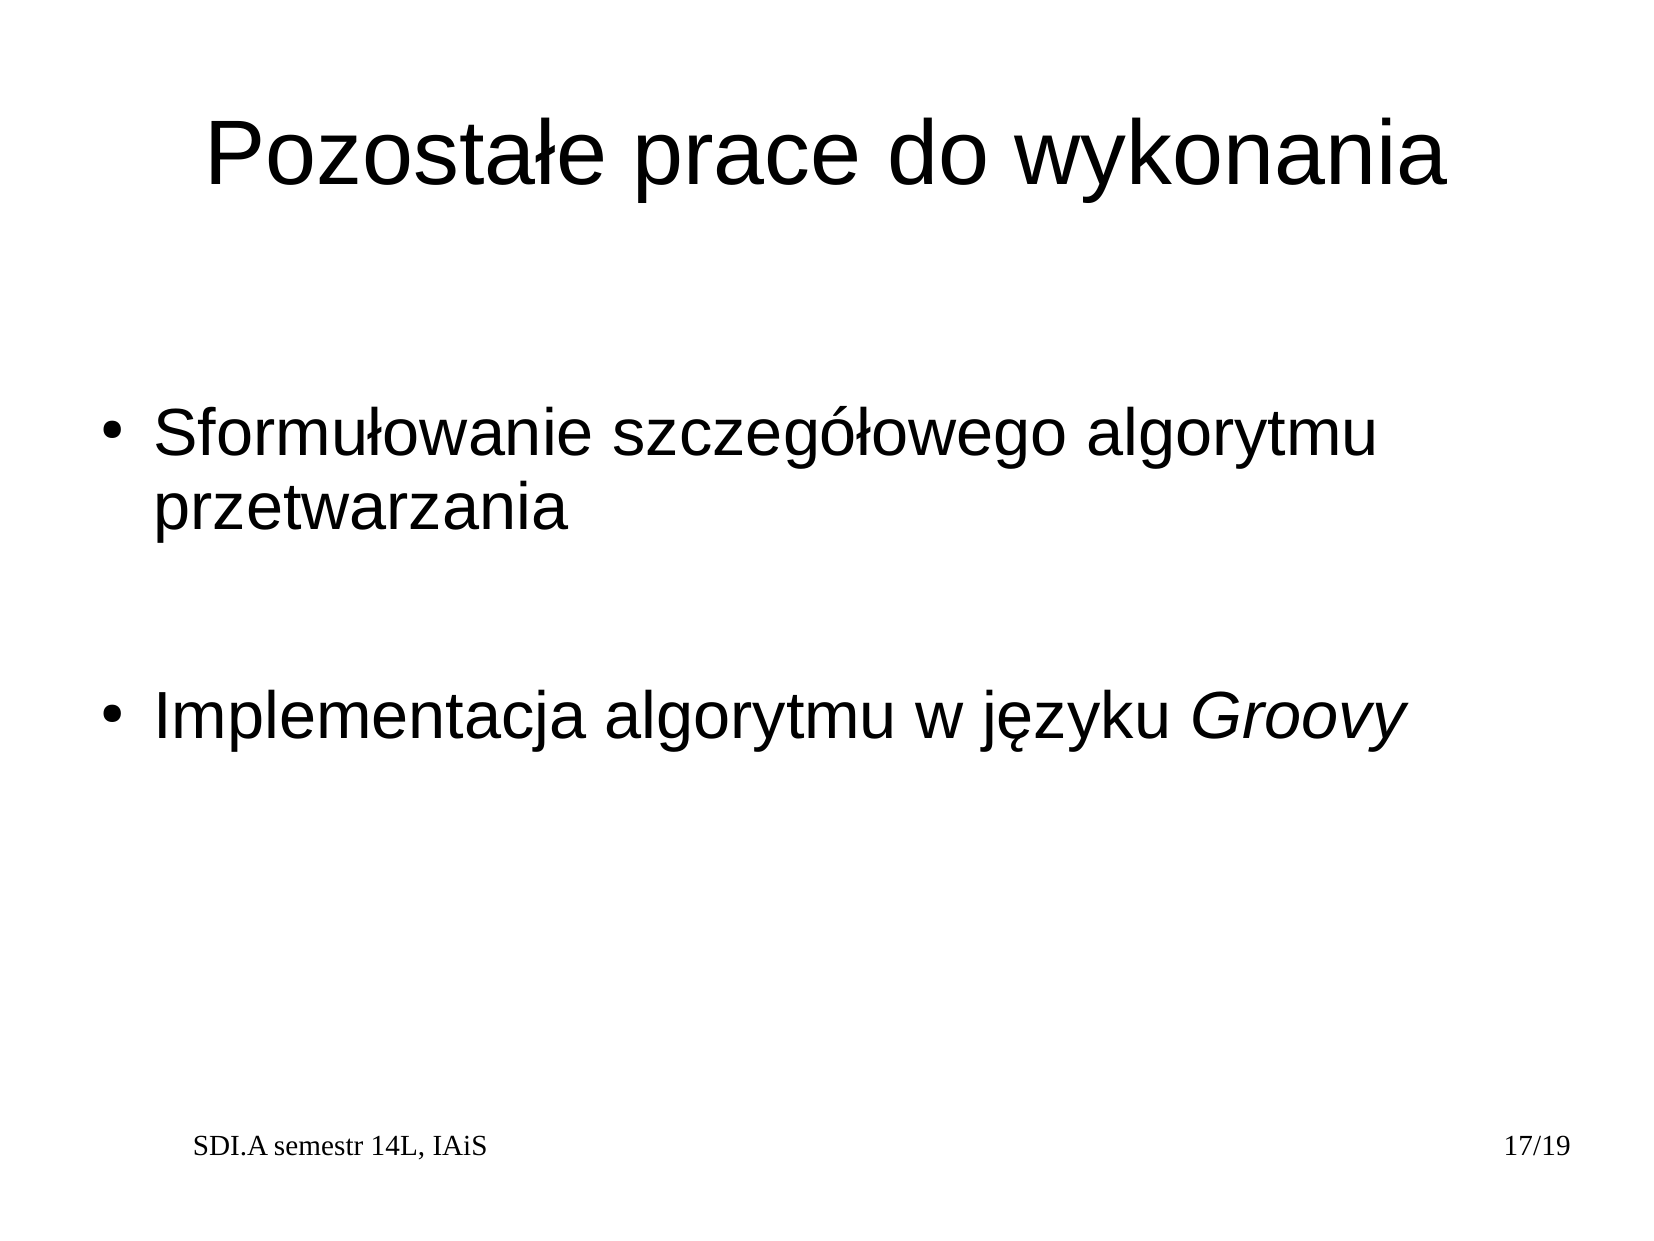

# Pozostałe prace do wykonania
Sformułowanie szczegółowego algorytmu przetwarzania
Implementacja algorytmu w języku Groovy
SDI.A semestr 14L, IAiS
17